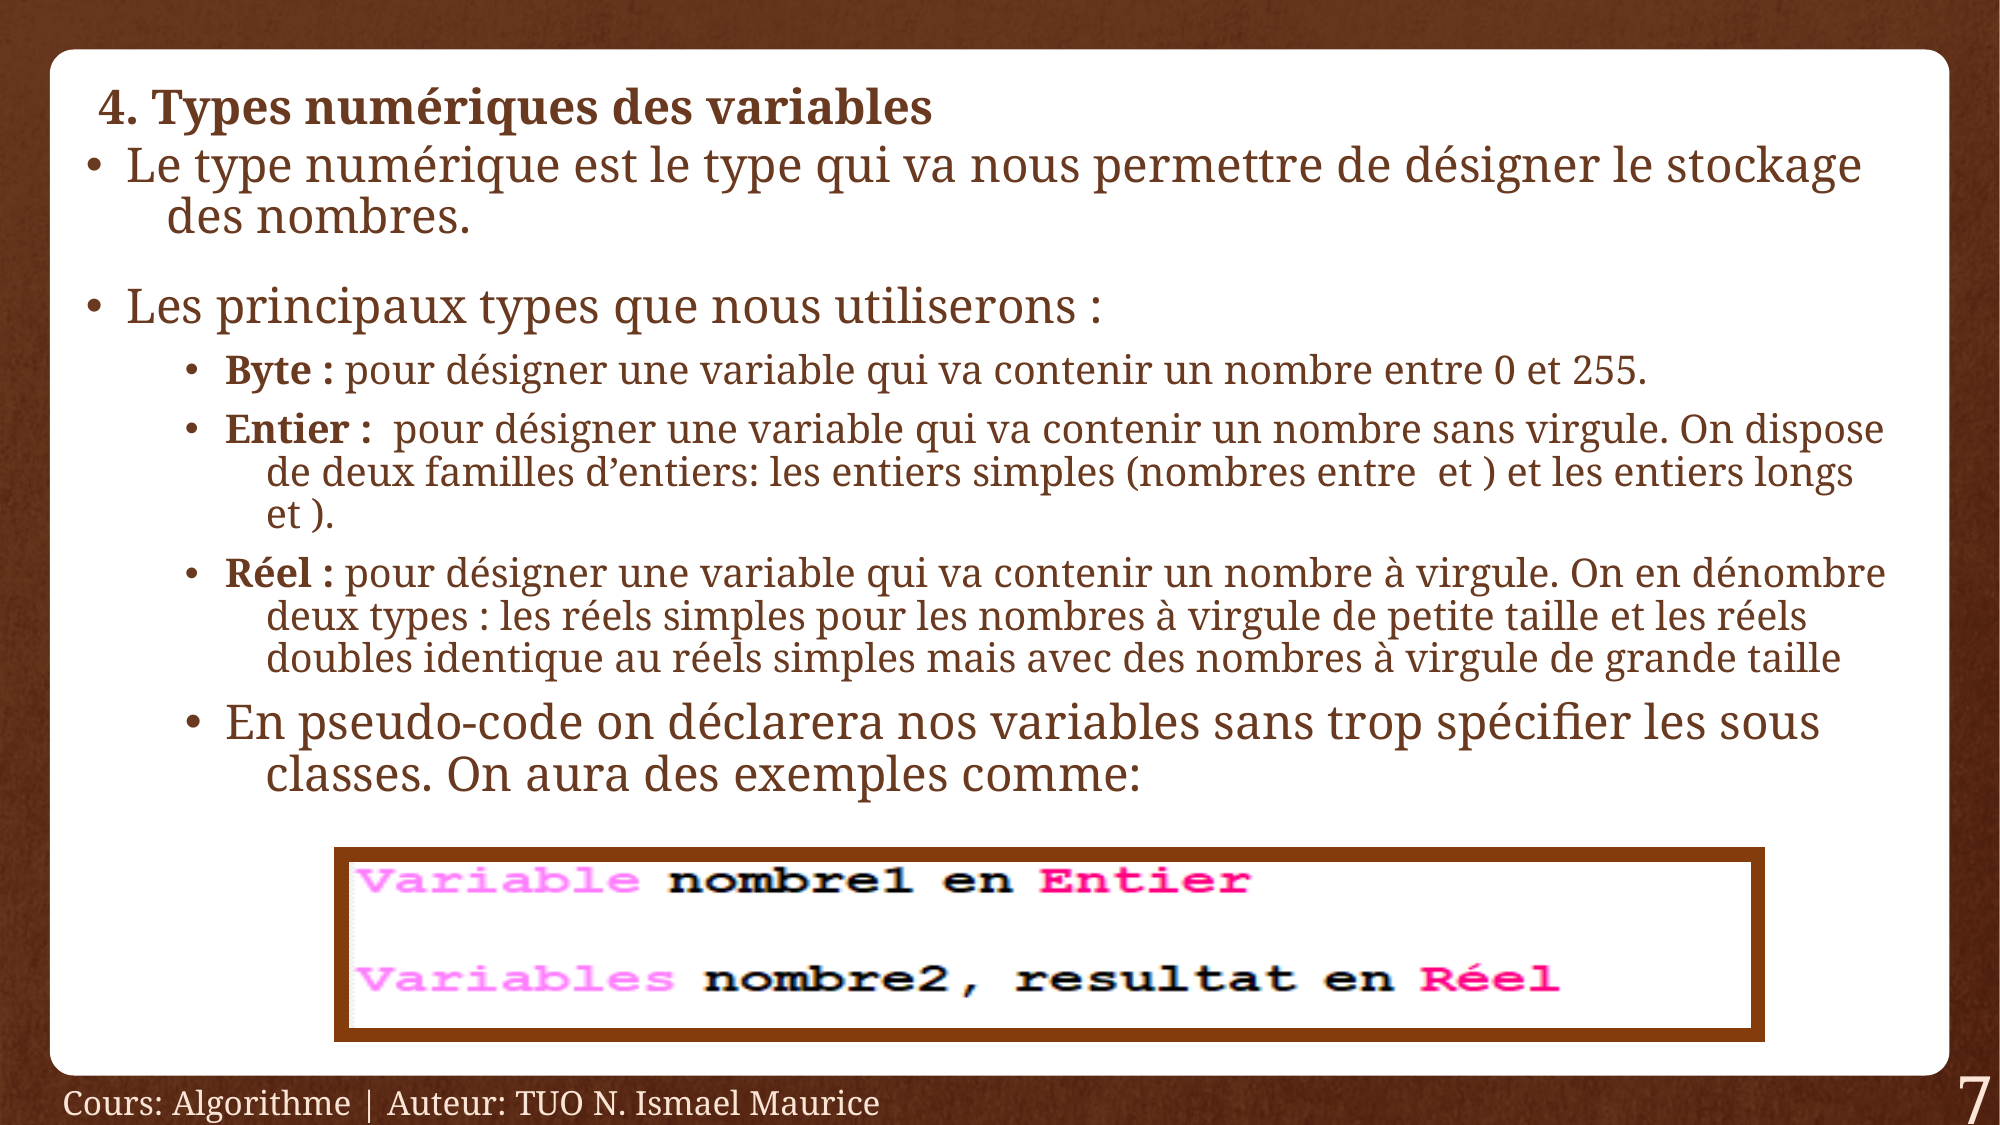

# 4. Types numériques des variables
Le type numérique est le type qui va nous permettre de désigner le stockage des nombres.
Les principaux types que nous utiliserons :
Byte : pour désigner une variable qui va contenir un nombre entre 0 et 255.
Entier : pour désigner une variable qui va contenir un nombre sans virgule. On dispose de deux familles d’entiers: les entiers simples (nombres entre et ) et les entiers longs et ).
Réel : pour désigner une variable qui va contenir un nombre à virgule. On en dénombre deux types : les réels simples pour les nombres à virgule de petite taille et les réels doubles identique au réels simples mais avec des nombres à virgule de grande taille
En pseudo-code on déclarera nos variables sans trop spécifier les sous classes. On aura des exemples comme:
Cours: Algorithme | Auteur: TUO N. Ismael Maurice